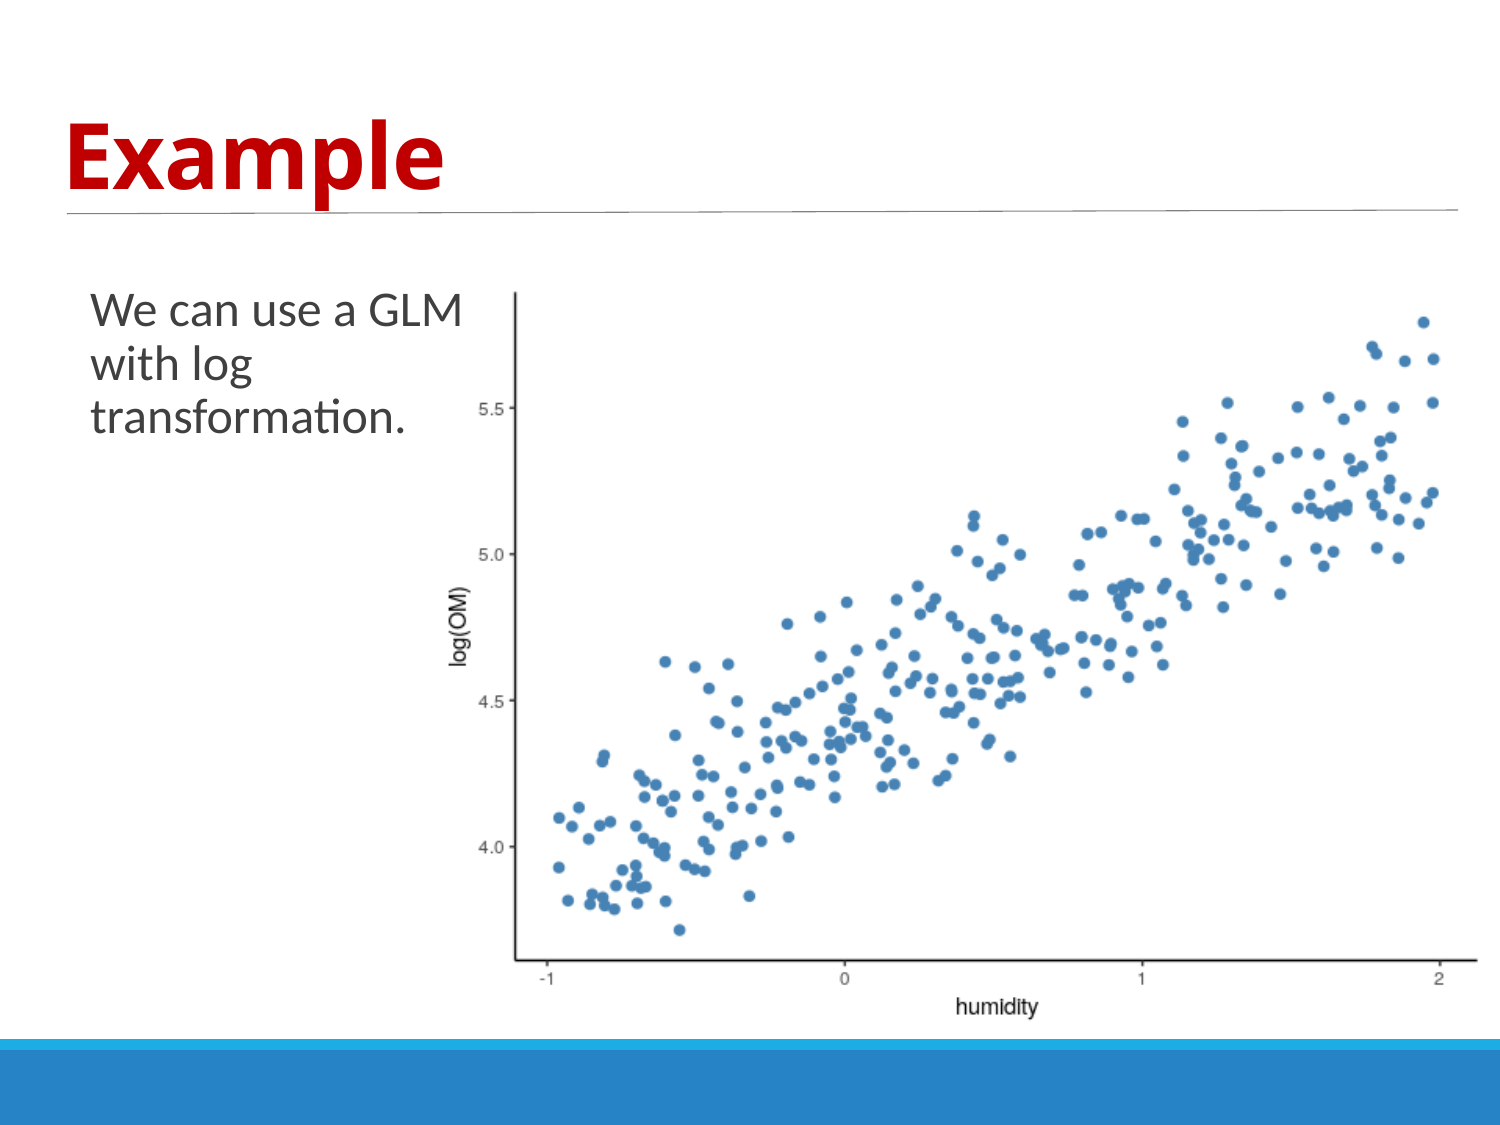

# Example
We can use a GLM with log transformation.